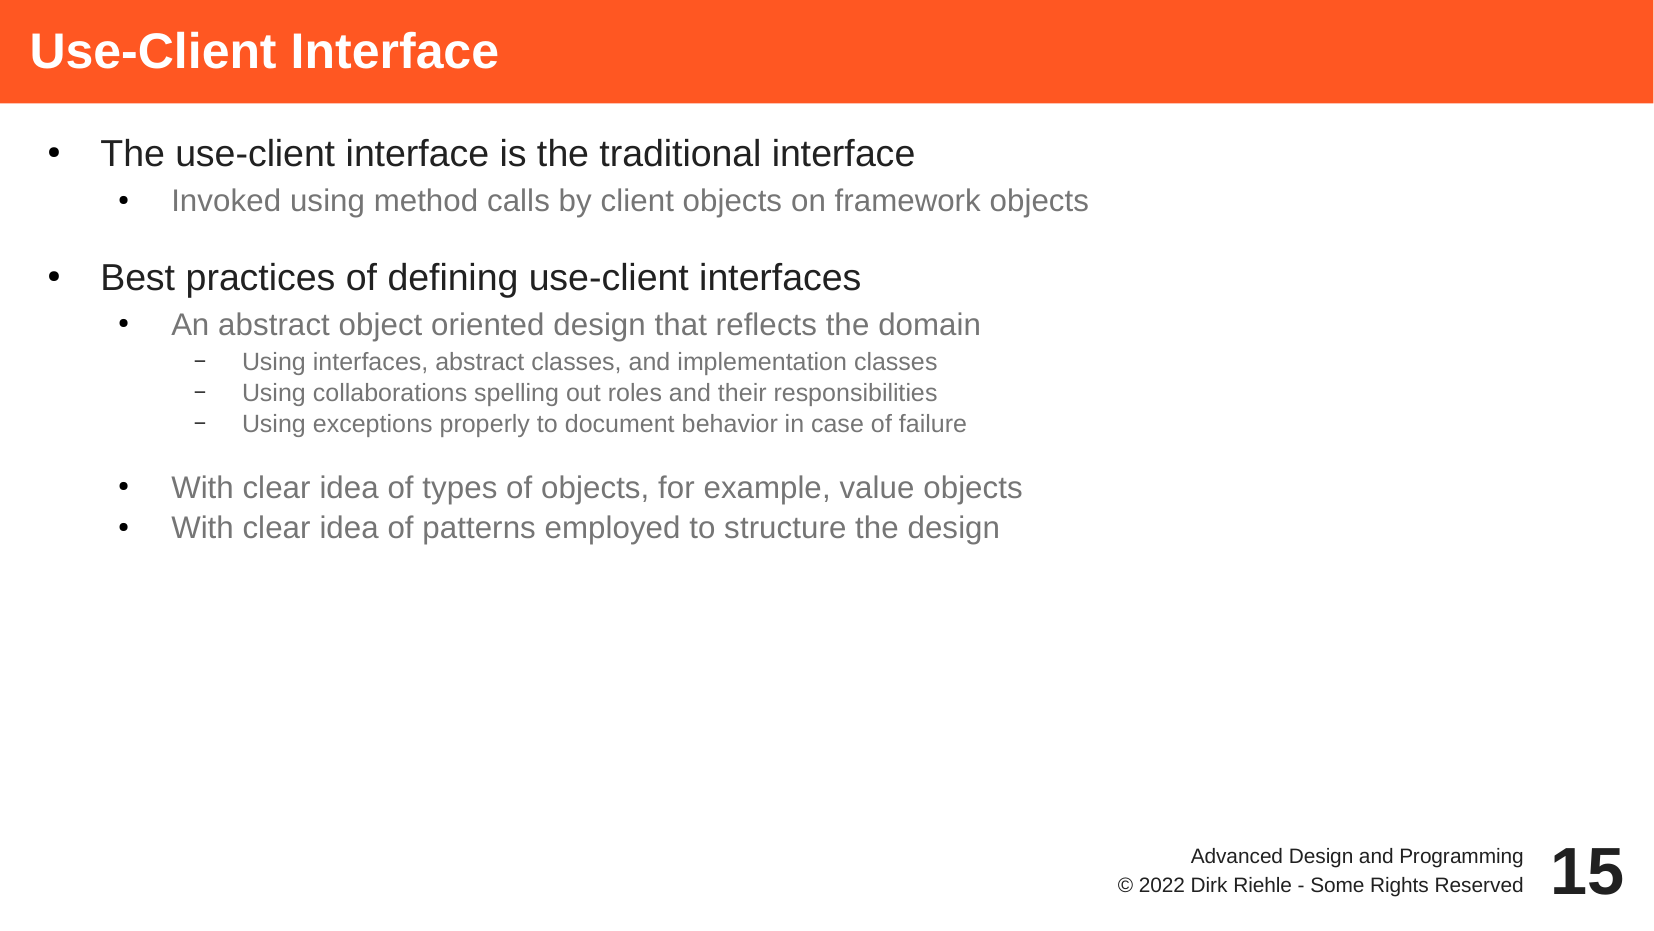

# Use-Client Interface
The use-client interface is the traditional interface
Invoked using method calls by client objects on framework objects
Best practices of defining use-client interfaces
An abstract object oriented design that reflects the domain
Using interfaces, abstract classes, and implementation classes
Using collaborations spelling out roles and their responsibilities
Using exceptions properly to document behavior in case of failure
With clear idea of types of objects, for example, value objects
With clear idea of patterns employed to structure the design
Advanced Design and Programming
15
© 2022 Dirk Riehle - Some Rights Reserved